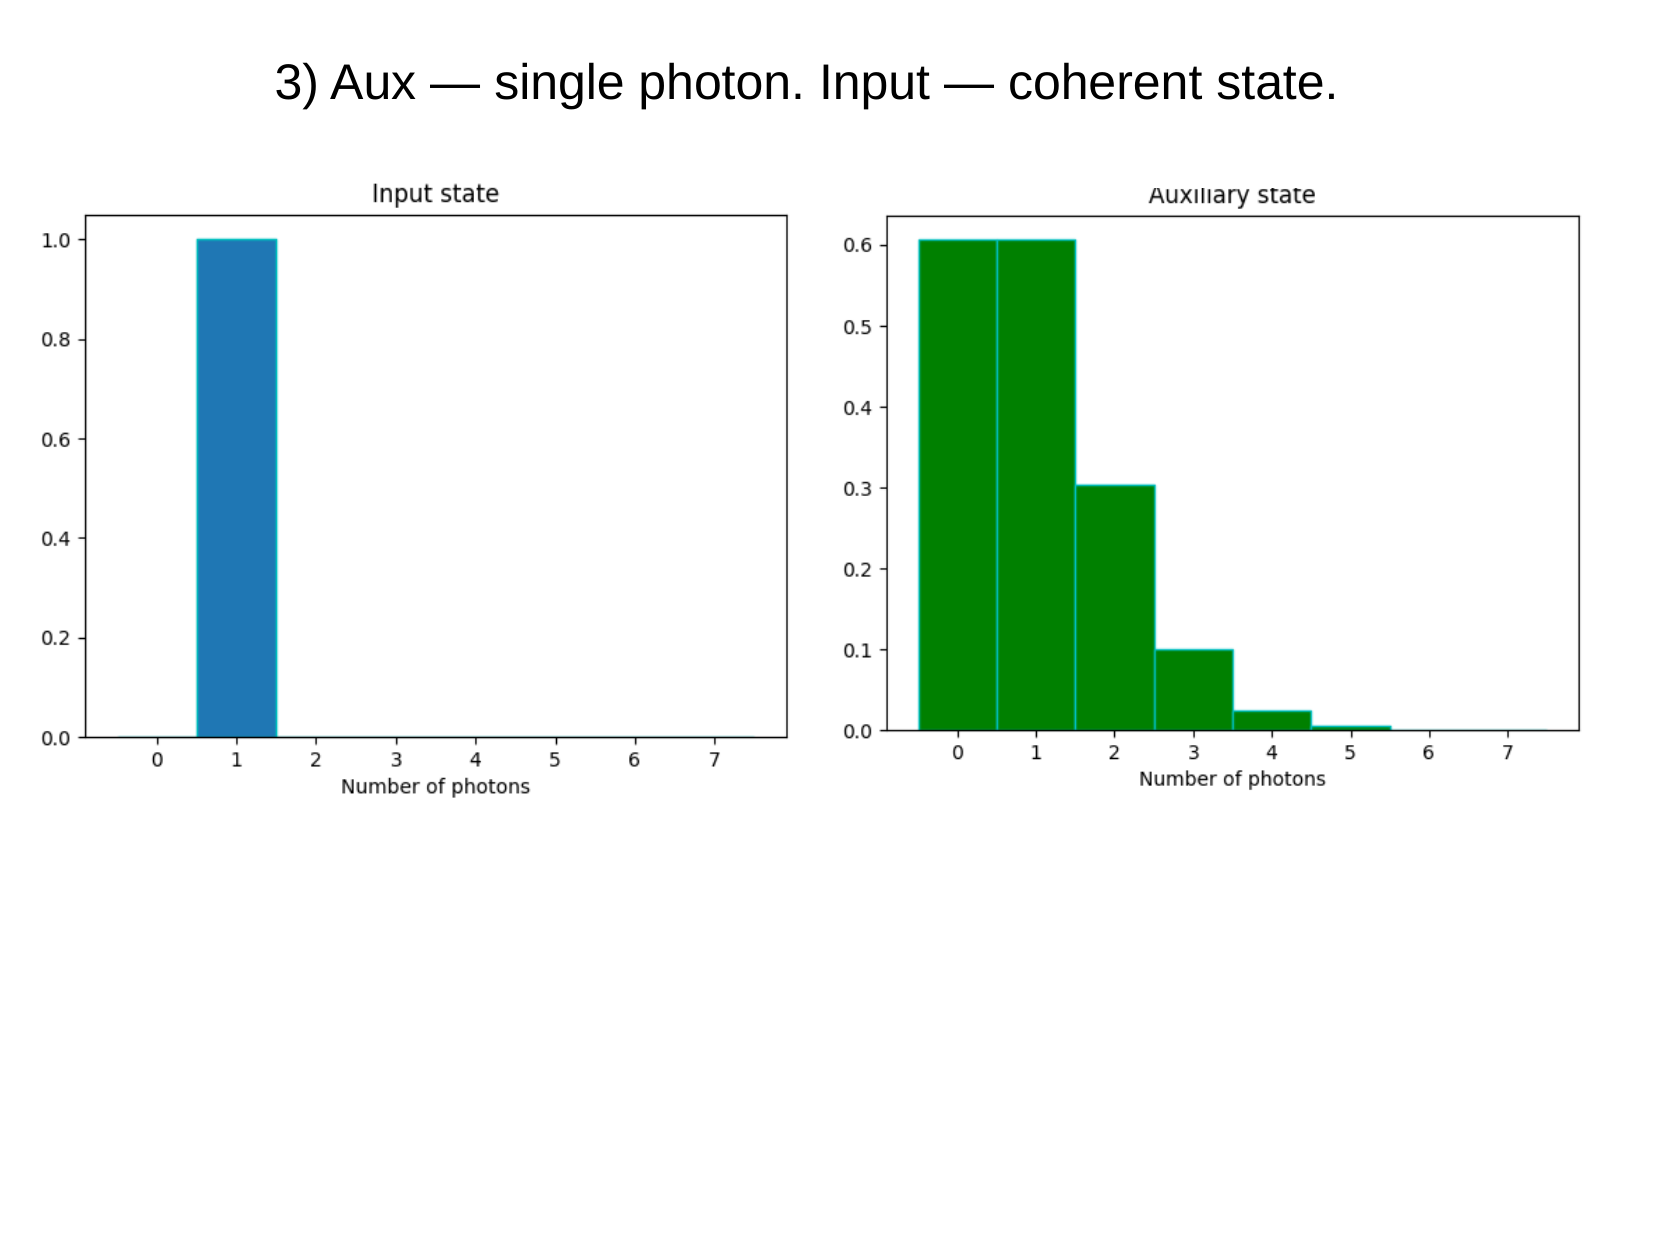

3) Aux — single photon. Input — coherent state.